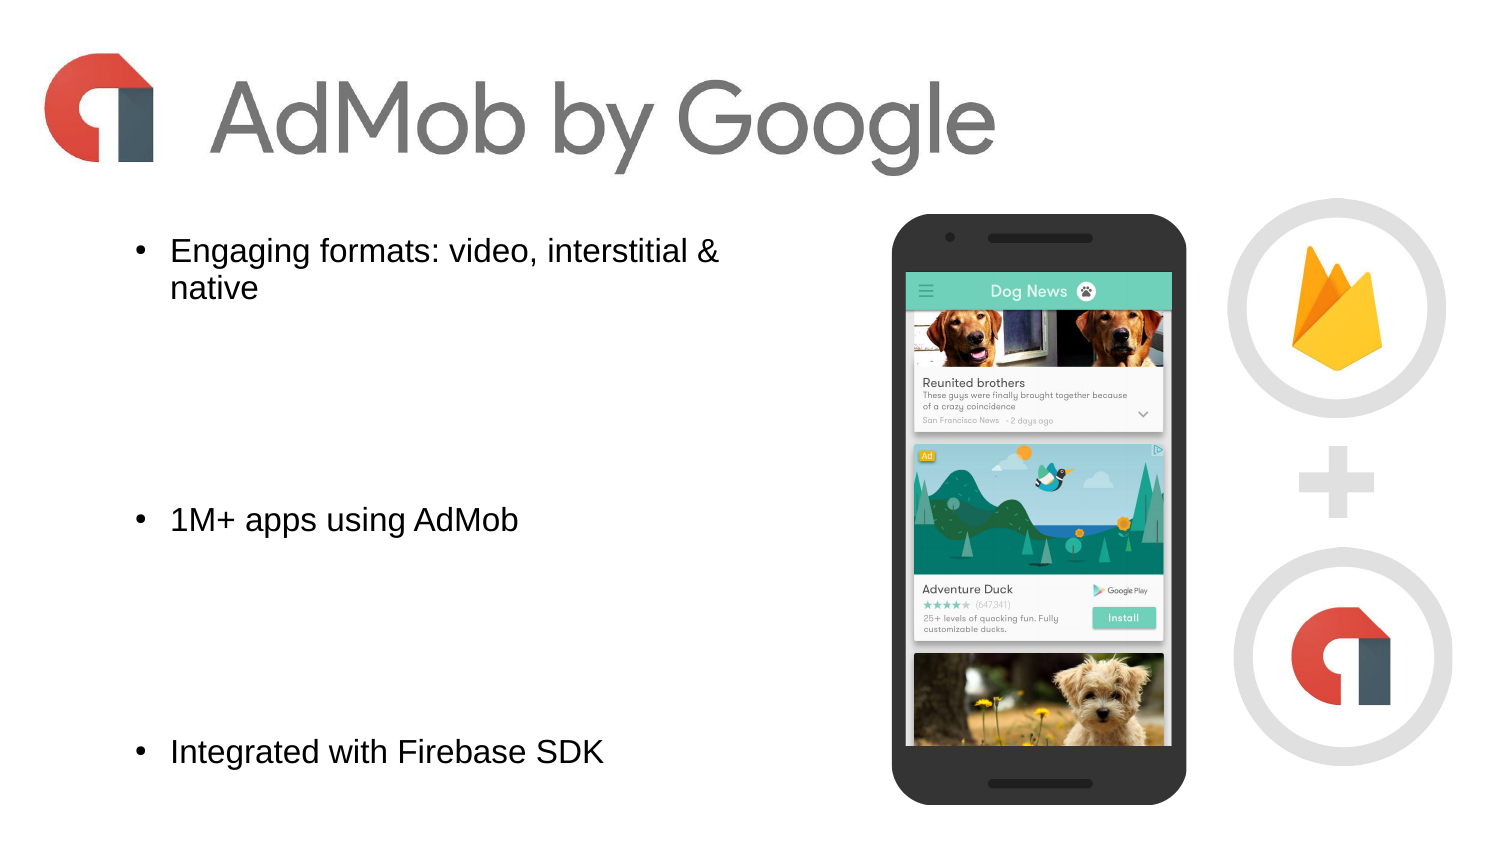

Engaging formats: video, interstitial & native
1M+ apps using AdMob
Integrated with Firebase SDK